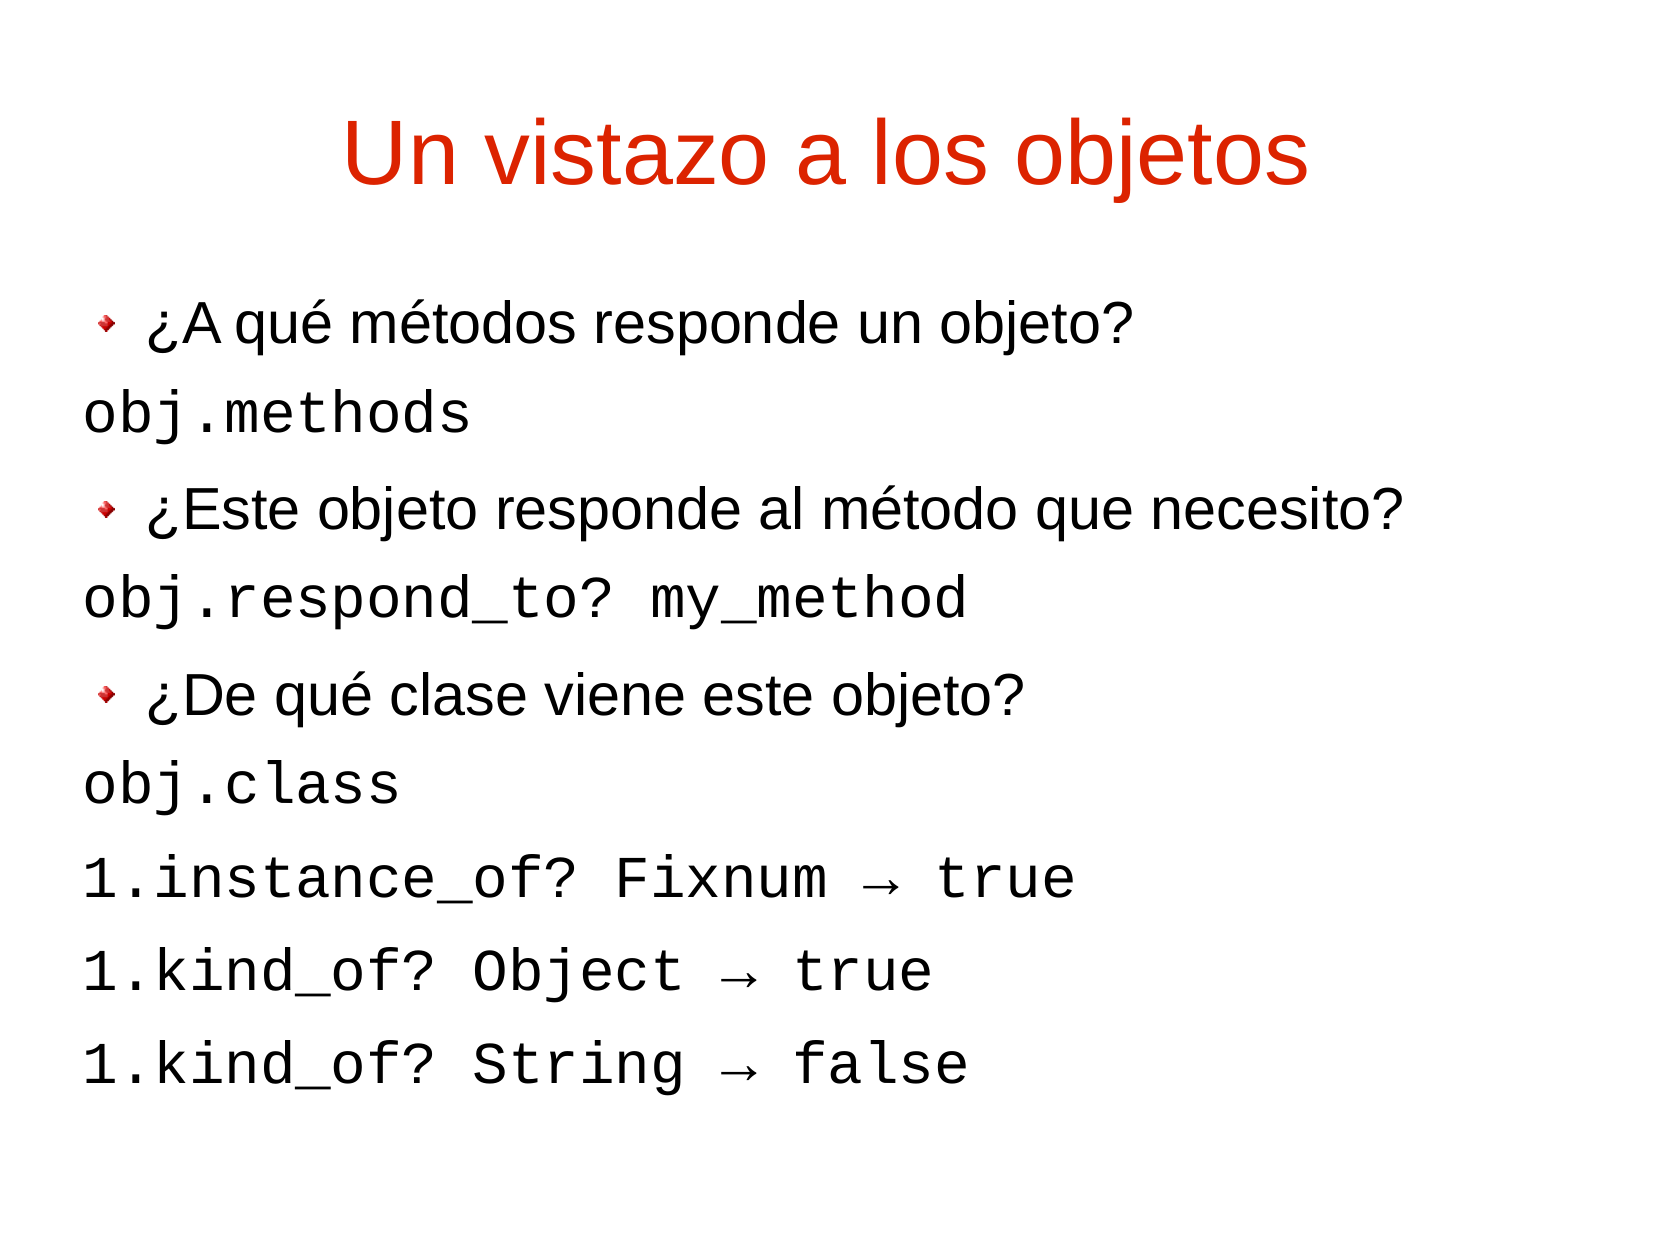

# Un vistazo a los objetos
¿A qué métodos responde un objeto?
obj.methods
¿Este objeto responde al método que necesito?
obj.respond_to? my_method
¿De qué clase viene este objeto?
obj.class
1.instance_of? Fixnum → true
1.kind_of? Object → true
1.kind_of? String → false